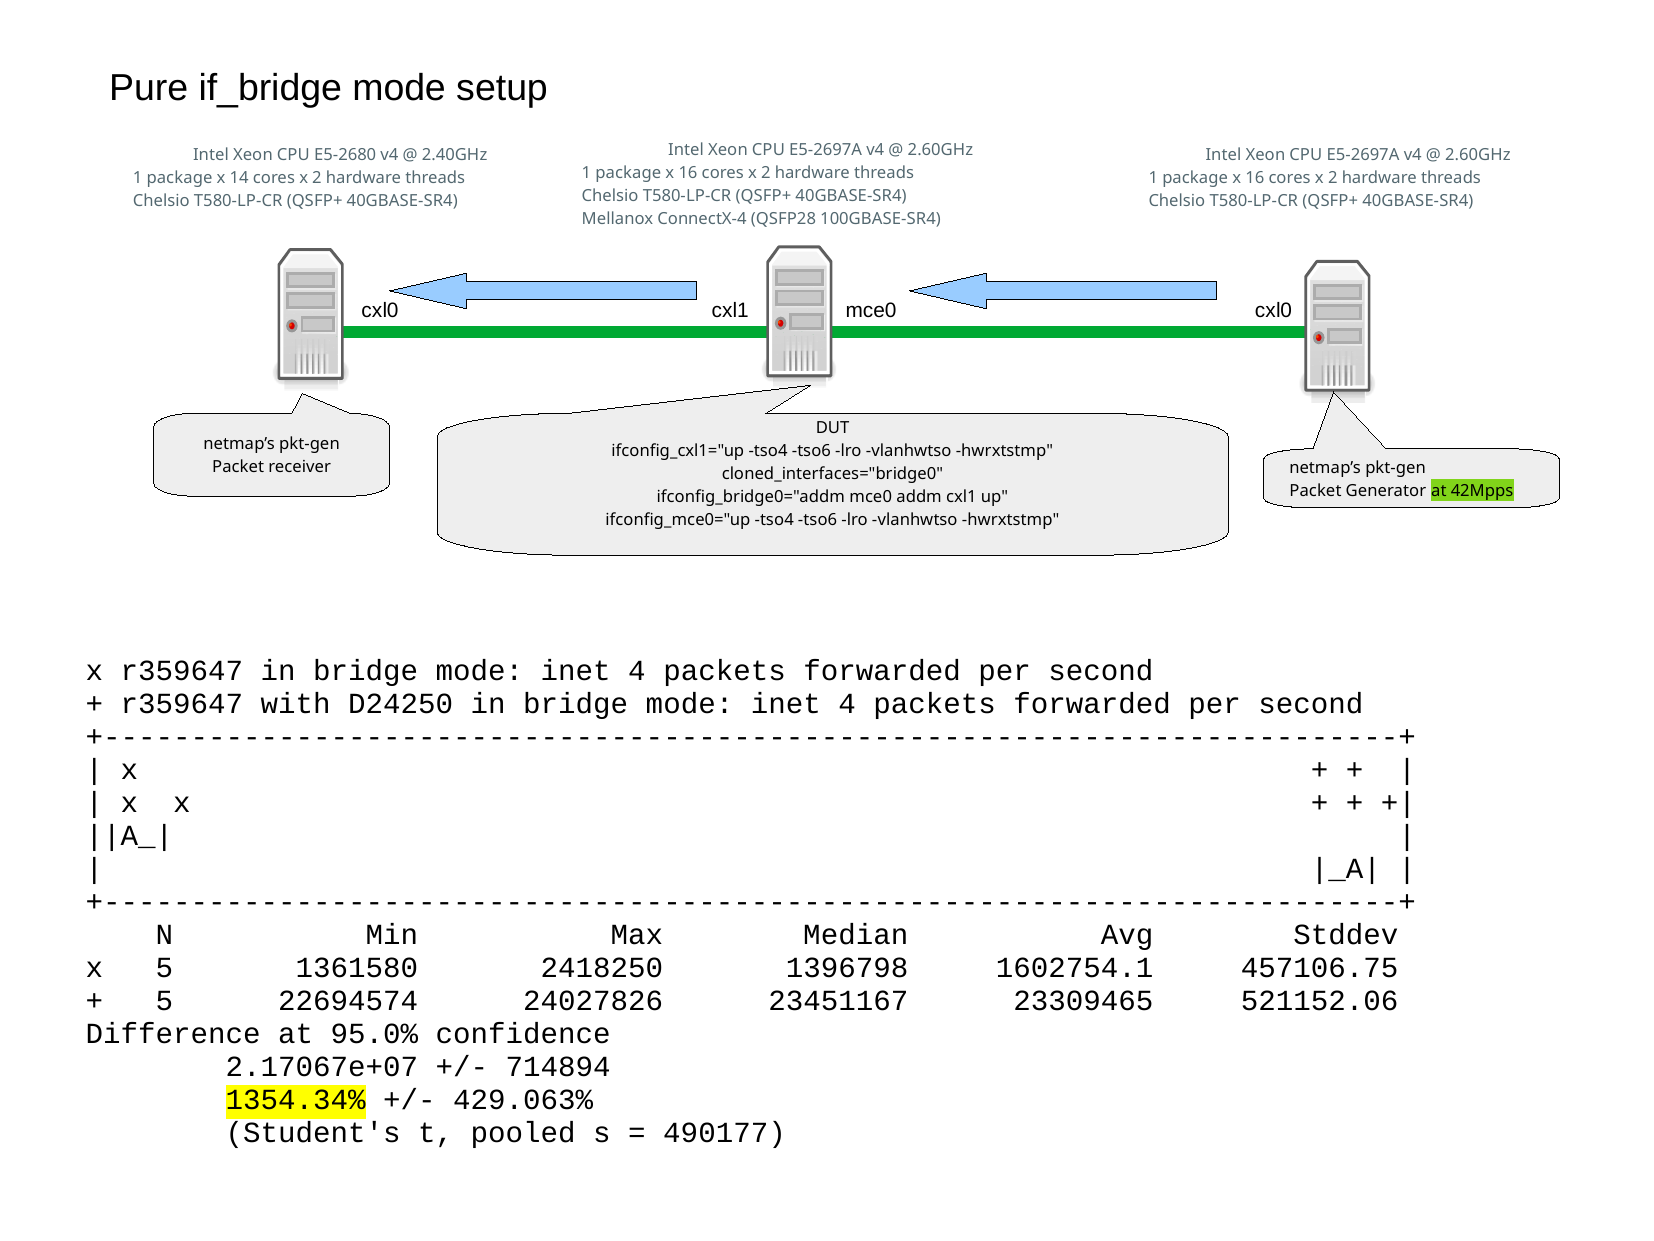

Pure if_bridge mode setup
Intel Xeon CPU E5-2697A v4 @ 2.60GHz
1 package x 16 cores x 2 hardware threads
Chelsio T580-LP-CR (QSFP+ 40GBASE-SR4)
Mellanox ConnectX-4 (QSFP28 100GBASE-SR4)
Intel Xeon CPU E5-2680 v4 @ 2.40GHz
1 package x 14 cores x 2 hardware threads
Chelsio T580-LP-CR (QSFP+ 40GBASE-SR4)
Intel Xeon CPU E5-2697A v4 @ 2.60GHz
1 package x 16 cores x 2 hardware threads
Chelsio T580-LP-CR (QSFP+ 40GBASE-SR4)
cxl0
cxl1
mce0
cxl0
netmap’s pkt-gen
Packet receiver
DUT
ifconfig_cxl1="up -tso4 -tso6 -lro -vlanhwtso -hwrxtstmp"
cloned_interfaces="bridge0"
ifconfig_bridge0="addm mce0 addm cxl1 up"
ifconfig_mce0="up -tso4 -tso6 -lro -vlanhwtso -hwrxtstmp"
netmap’s pkt-gen
Packet Generator at 42Mpps
x r359647 in bridge mode: inet 4 packets forwarded per second
+ r359647 with D24250 in bridge mode: inet 4 packets forwarded per second
+--------------------------------------------------------------------------+
| x + + |
| x x + + +|
||A_| |
| |_A| |
+--------------------------------------------------------------------------+
 N Min Max Median Avg Stddev
x 5 1361580 2418250 1396798 1602754.1 457106.75
+ 5 22694574 24027826 23451167 23309465 521152.06
Difference at 95.0% confidence
 2.17067e+07 +/- 714894
 1354.34% +/- 429.063%
 (Student's t, pooled s = 490177)